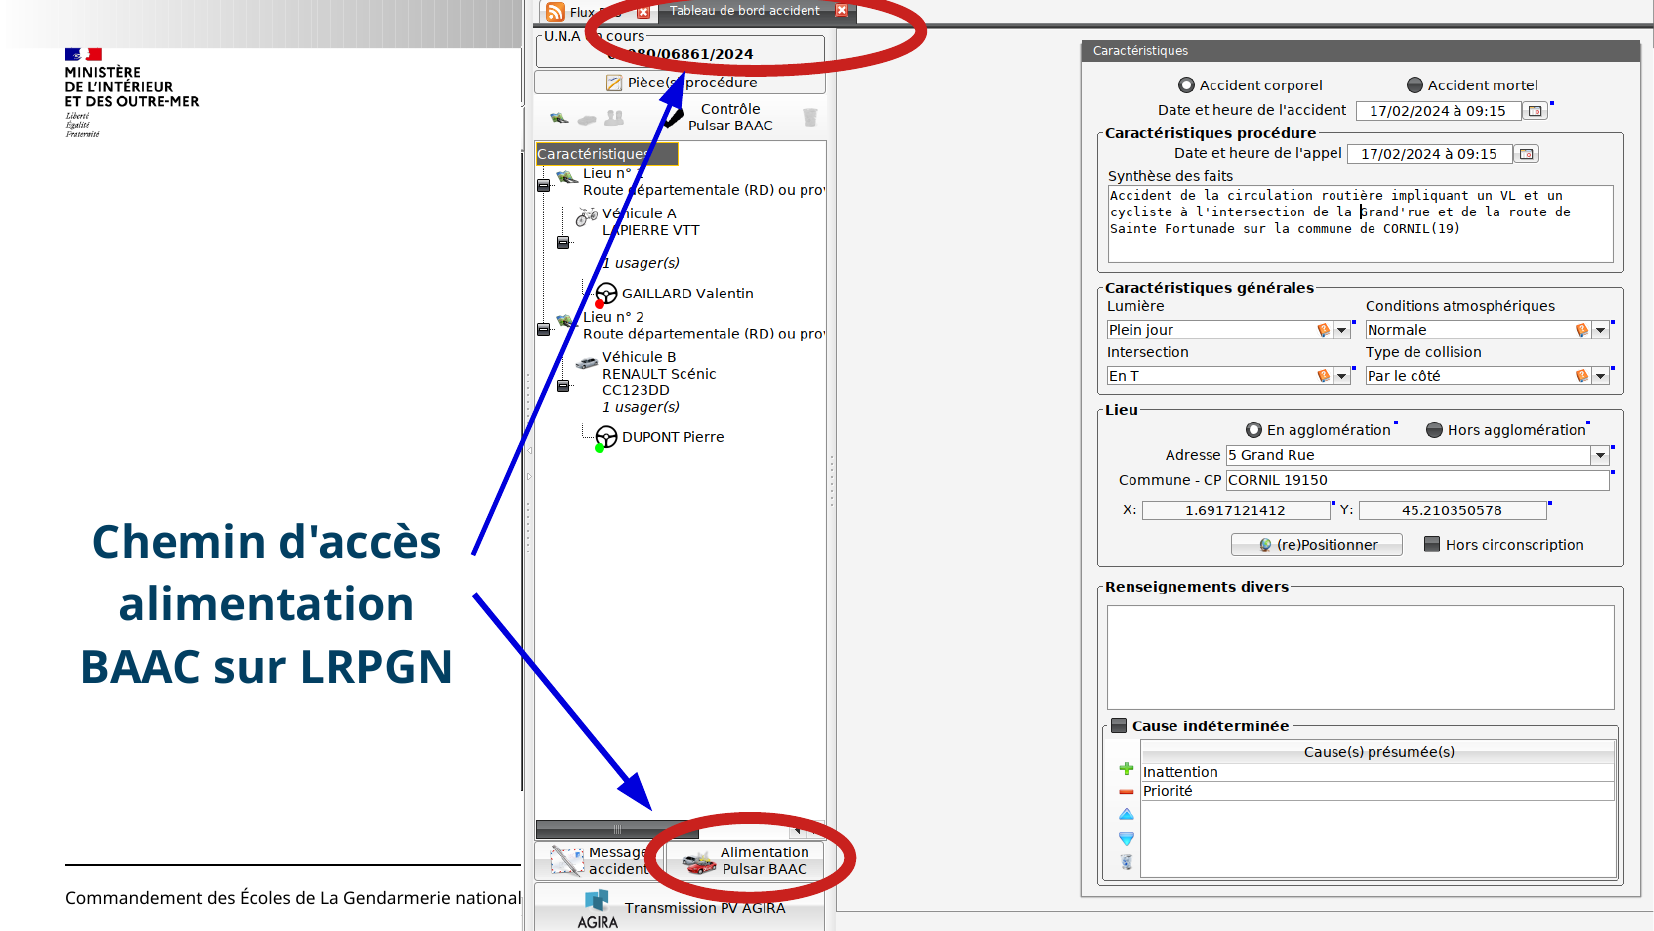

# 4. Le B.A.A.C
CHEMIN D'ACCÈS alimentation BAAC SUR LRPGN